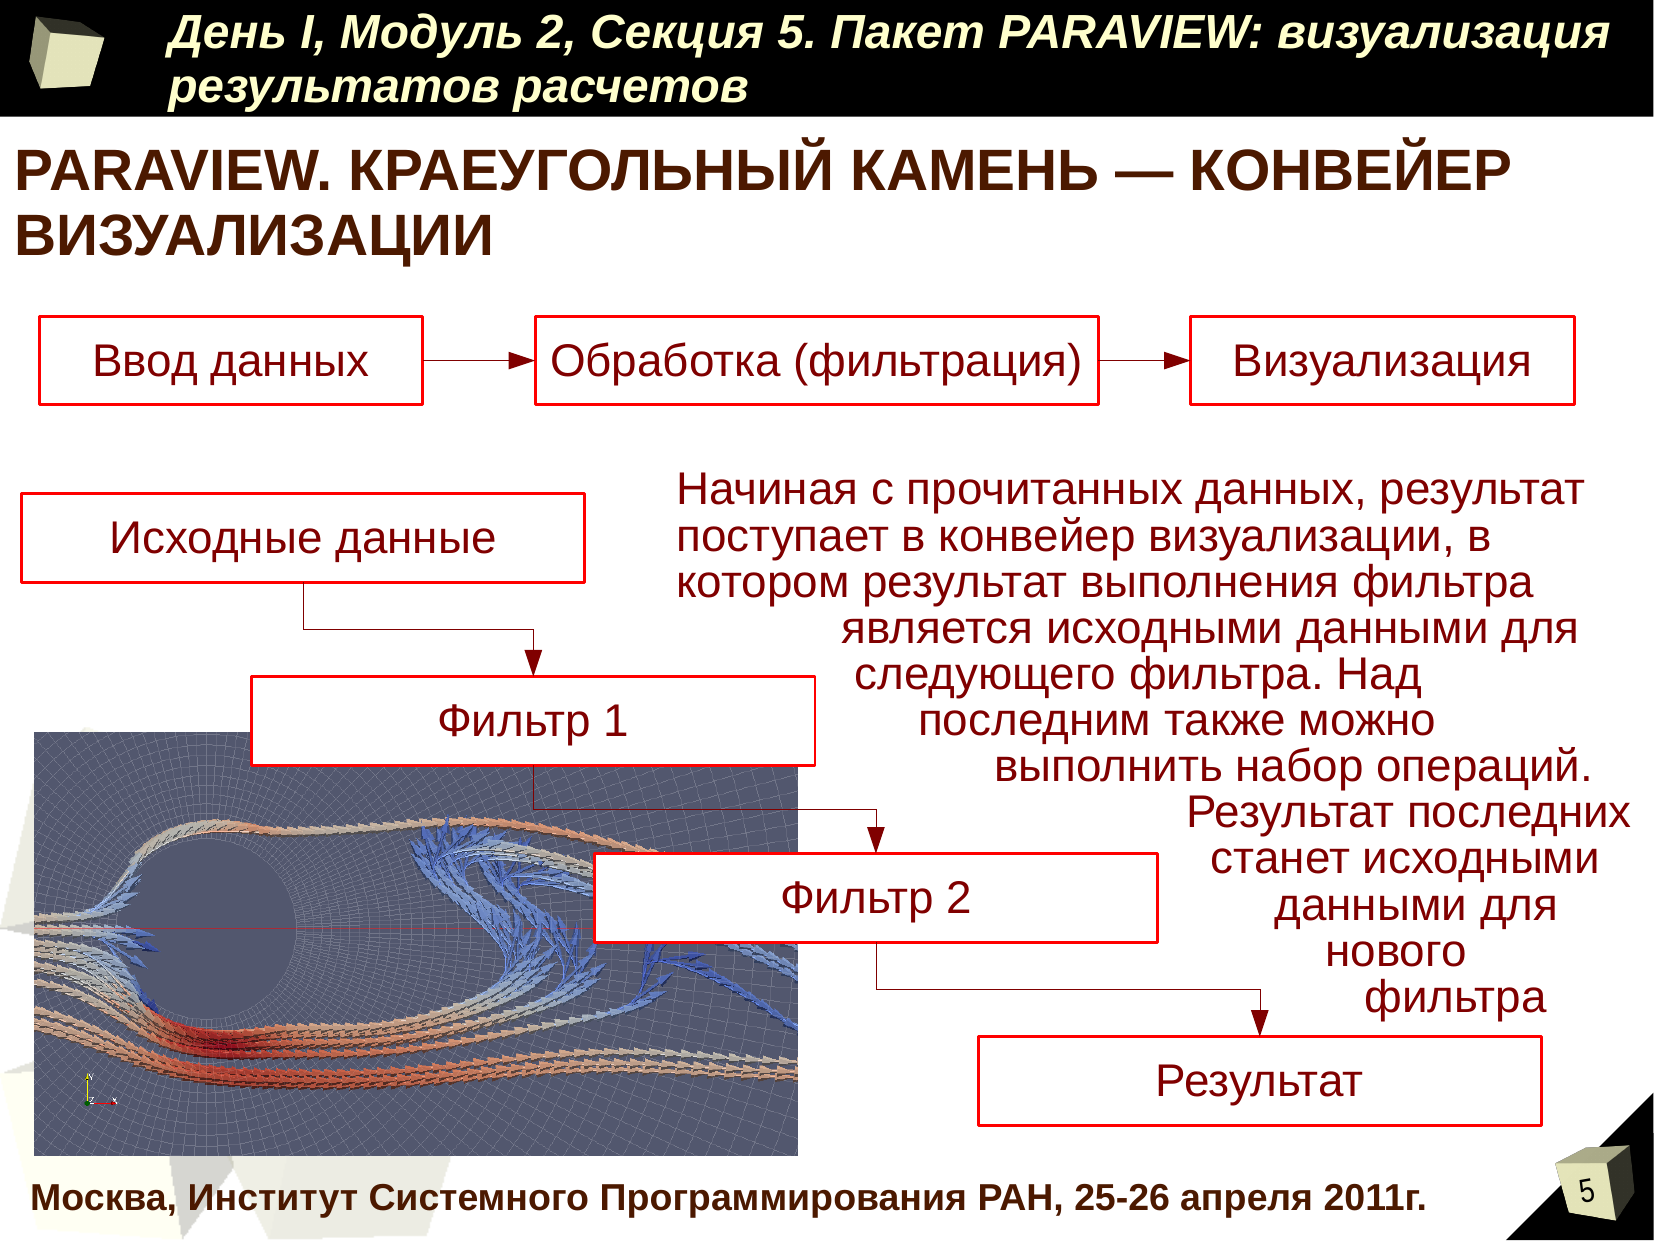

#
PARAVIEW. КРАЕУГОЛЬНЫЙ КАМЕНЬ — КОНВЕЙЕР ВИЗУАЛИЗАЦИИ
Ввод данных
Обработка (фильтрация)
Визуализация
Начиная с прочитанных данных, результат поступает в конвейер визуализации, в котором результат выполнения фильтра
 является исходными данными для
 следующего фильтра. Над
 последним также можно
 выполнить набор операций.
 Результат последних
 станет исходными
 данными для
 нового
 фильтра
Исходные данные
Фильтр 1
Фильтр 2
Результат